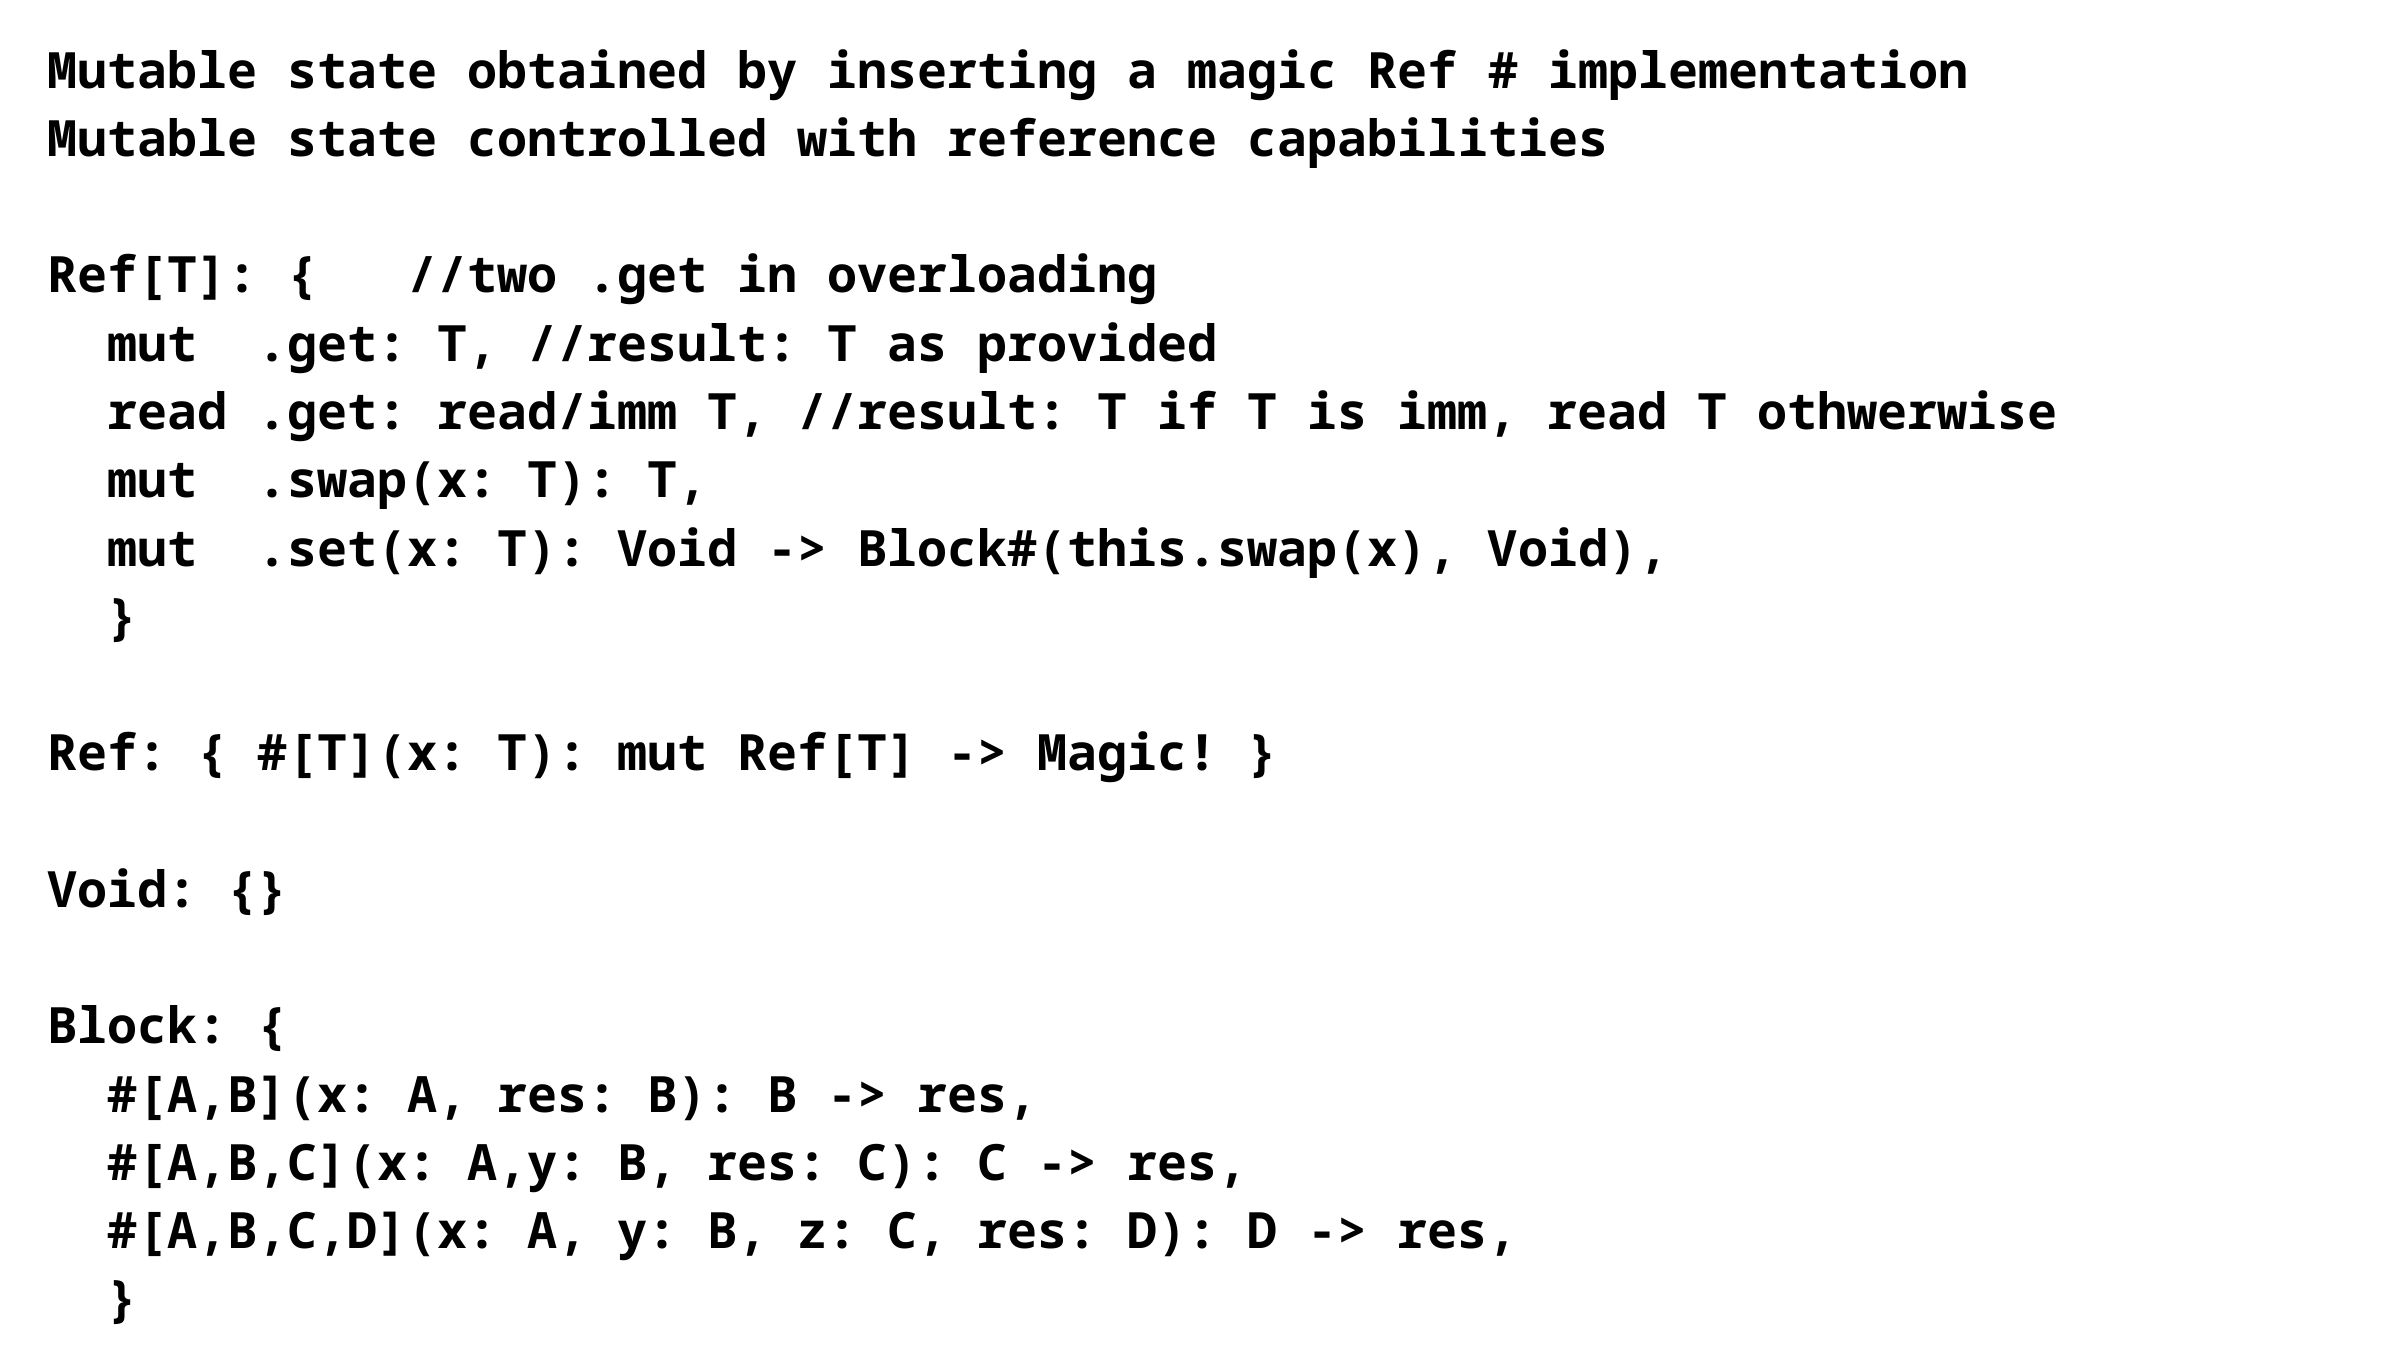

Mutable state obtained by inserting a magic Ref # implementation
Mutable state controlled with reference capabilities
Ref[T]: { //two .get in overloading
 mut .get: T, //result: T as provided
 read .get: read/imm T, //result: T if T is imm, read T othwerwise
 mut .swap(x: T): T,
 mut .set(x: T): Void -> Block#(this.swap(x), Void),
 }
Ref: { #[T](x: T): mut Ref[T] -> Magic! }
Void: {}
Block: {
 #[A,B](x: A, res: B): B -> res,
 #[A,B,C](x: A,y: B, res: C): C -> res,
 #[A,B,C,D](x: A, y: B, z: C, res: D): D -> res,
 }